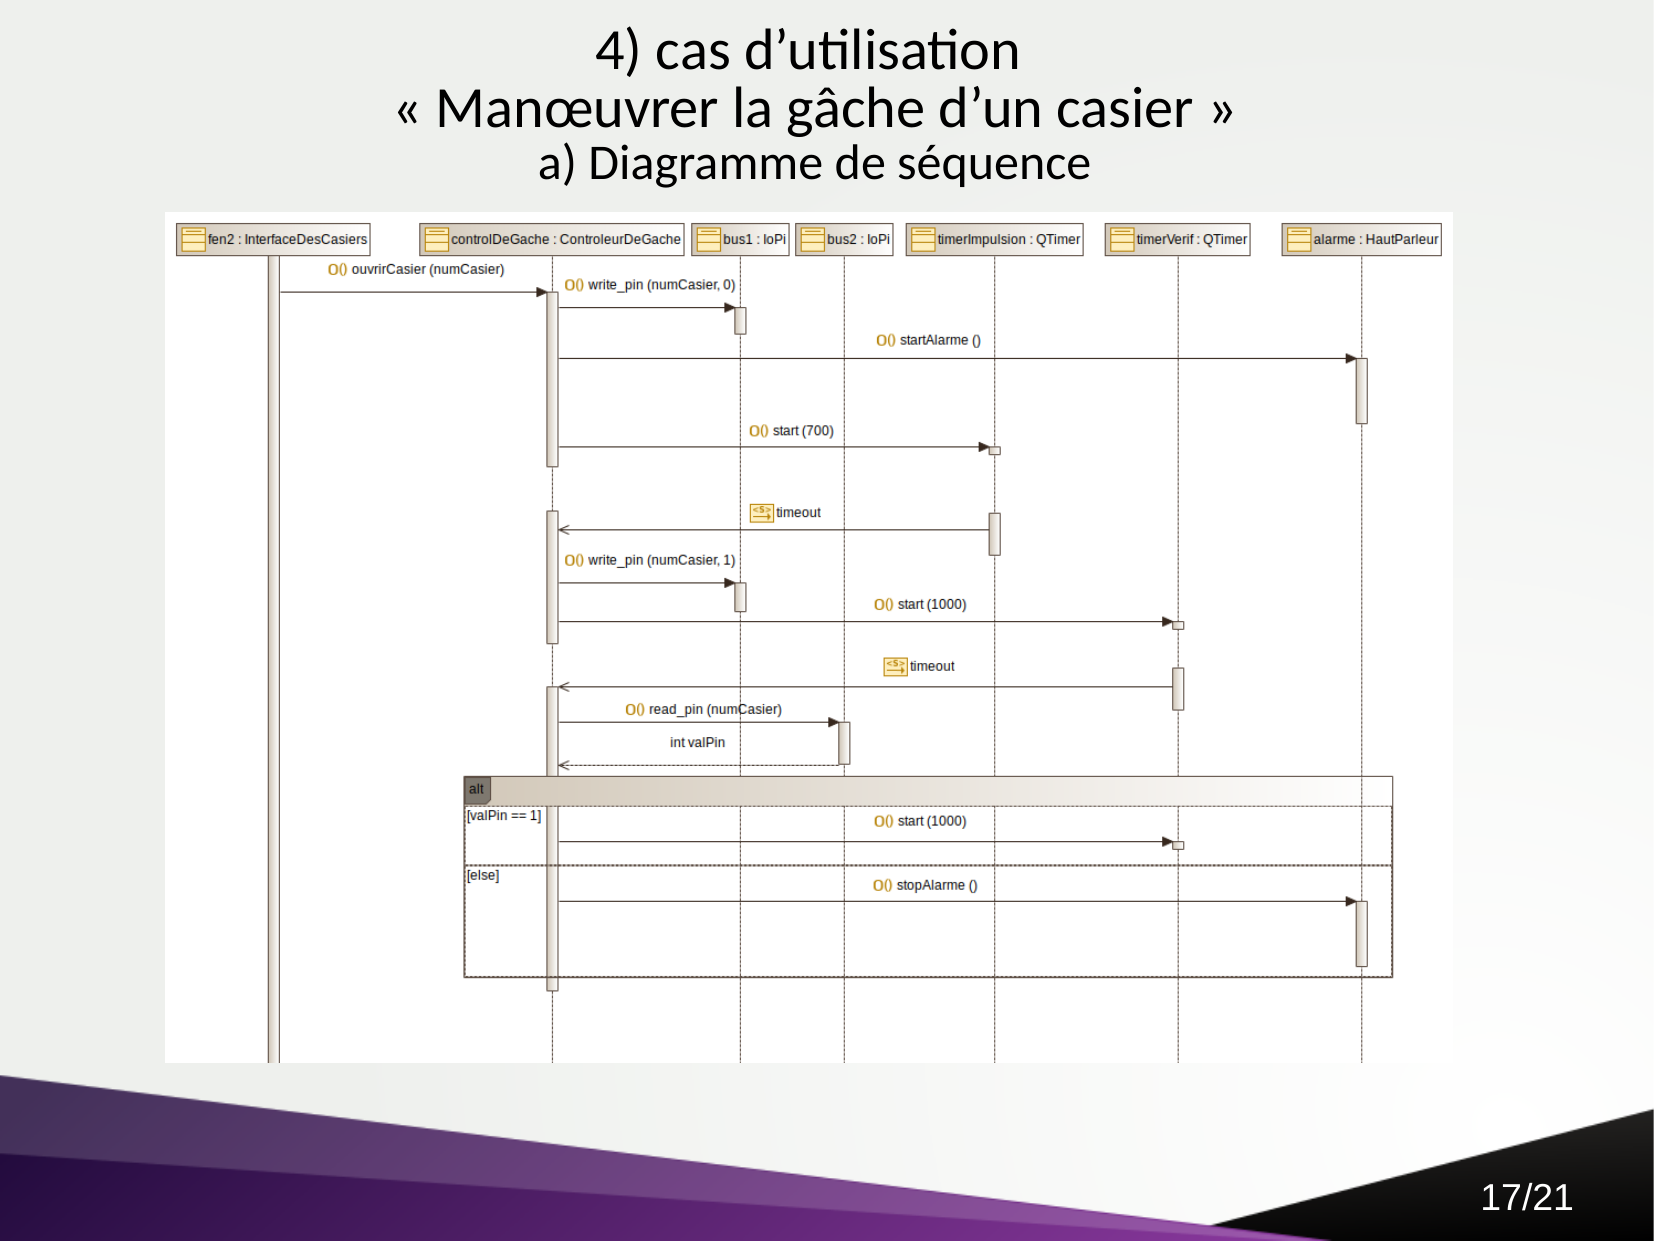

# 4) cas d’utilisation « Manœuvrer la gâche d’un casier » a) Diagramme de séquence